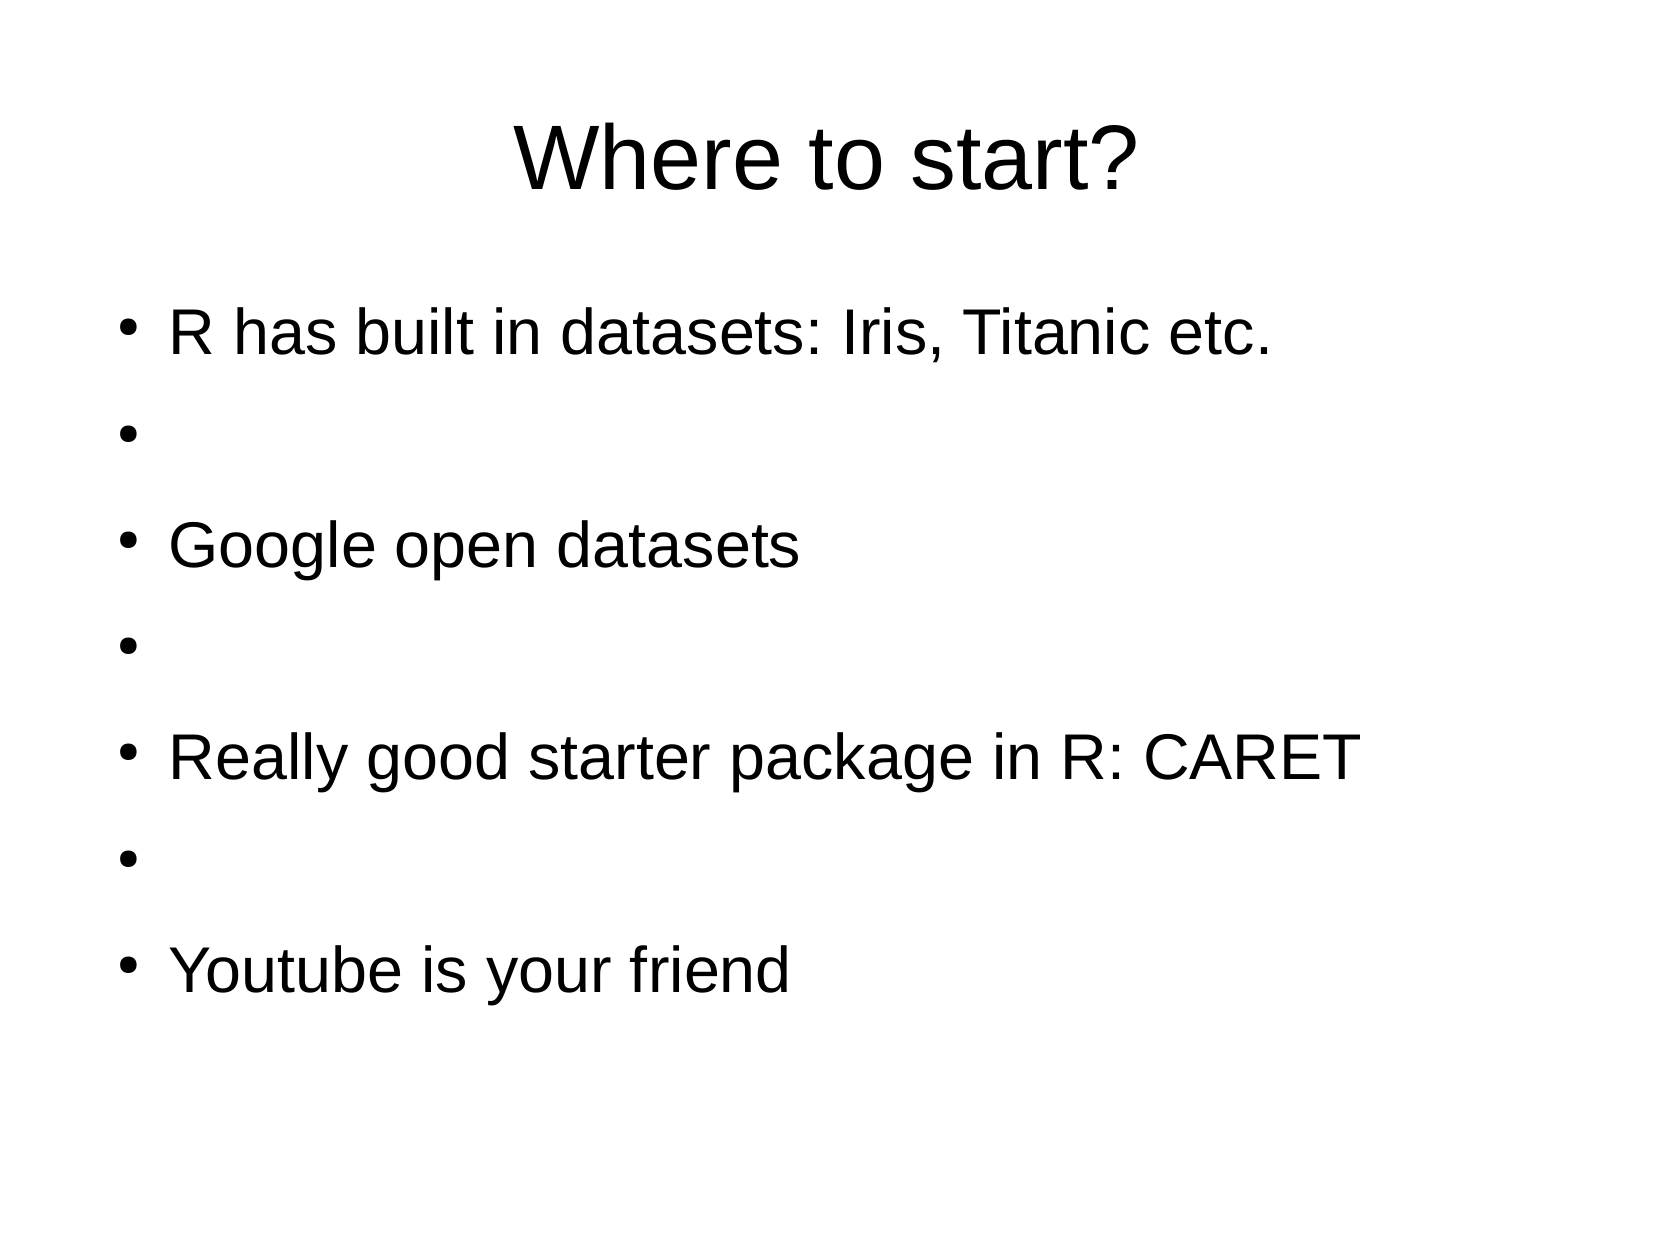

# Where to start?
R has built in datasets: Iris, Titanic etc.
Google open datasets
Really good starter package in R: CARET
Youtube is your friend